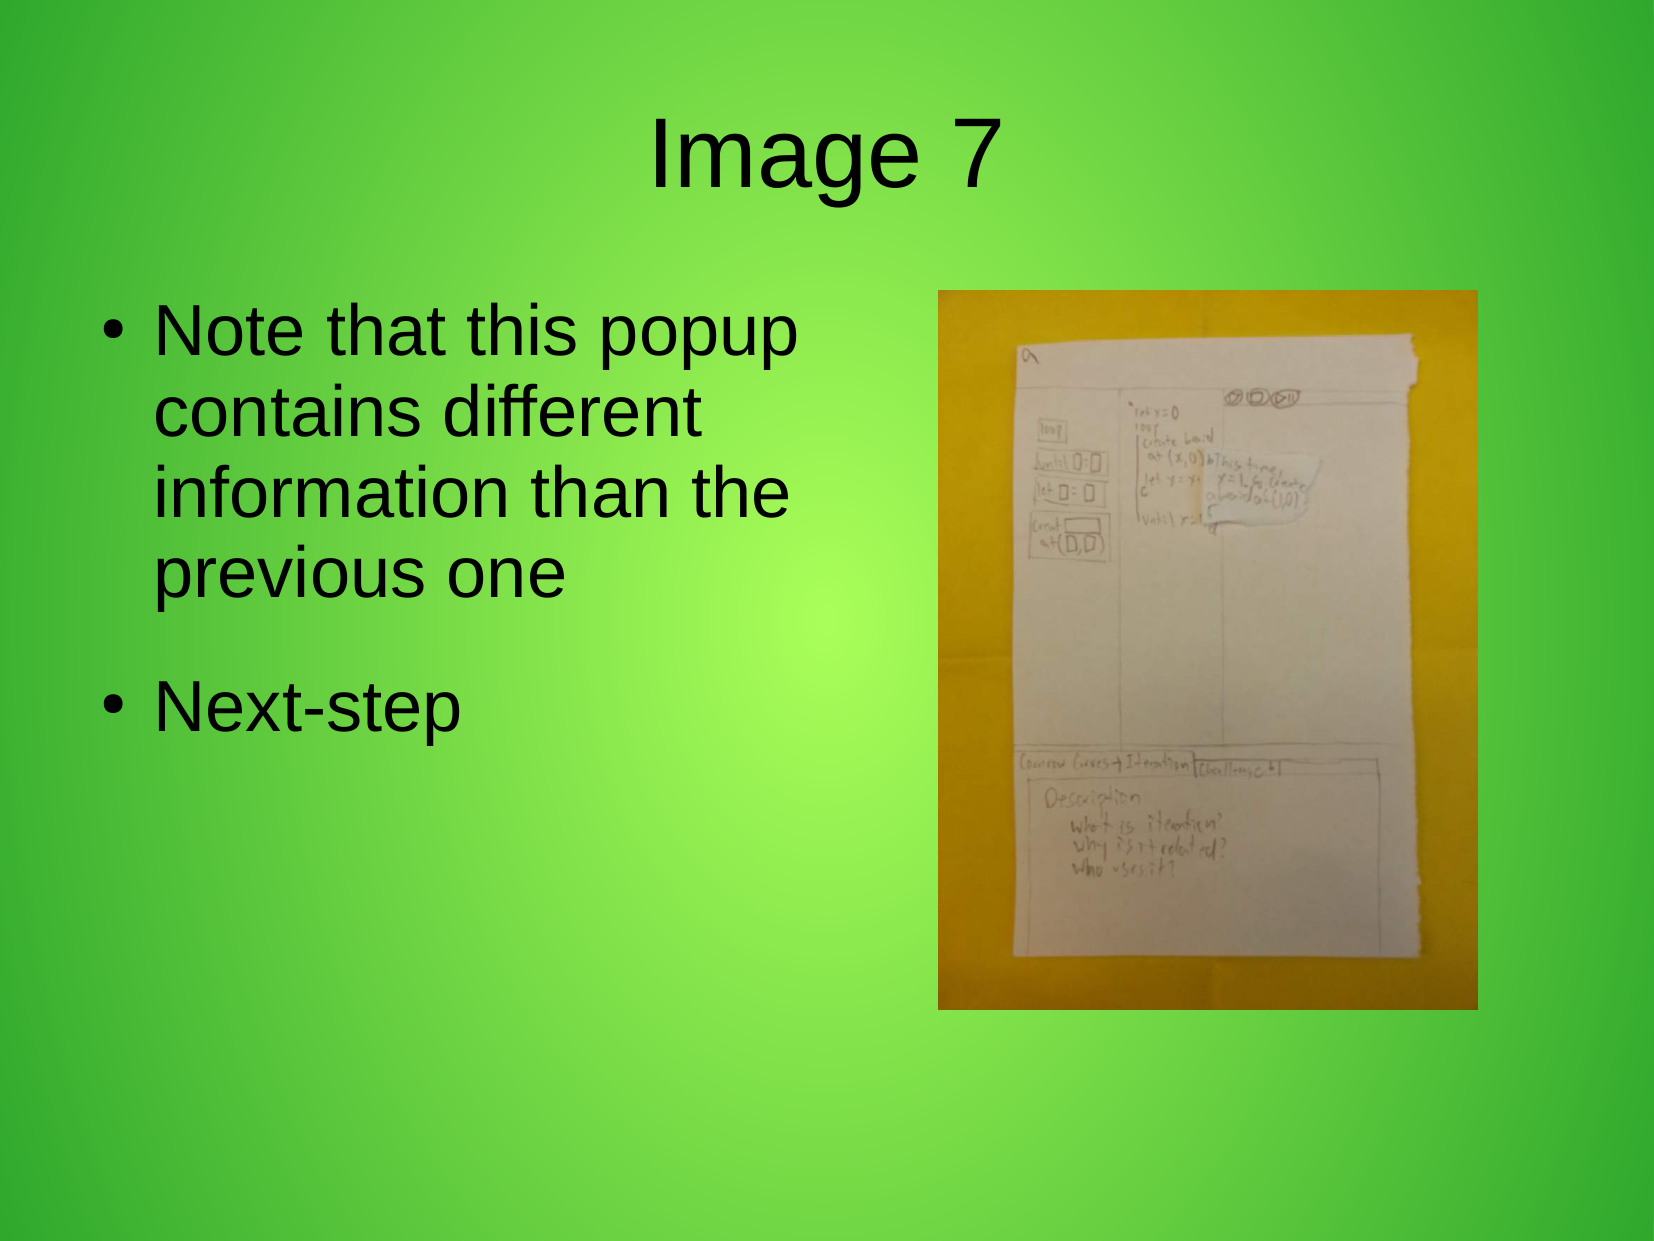

# Image 7
Note that this popup contains different information than the previous one
Next-step